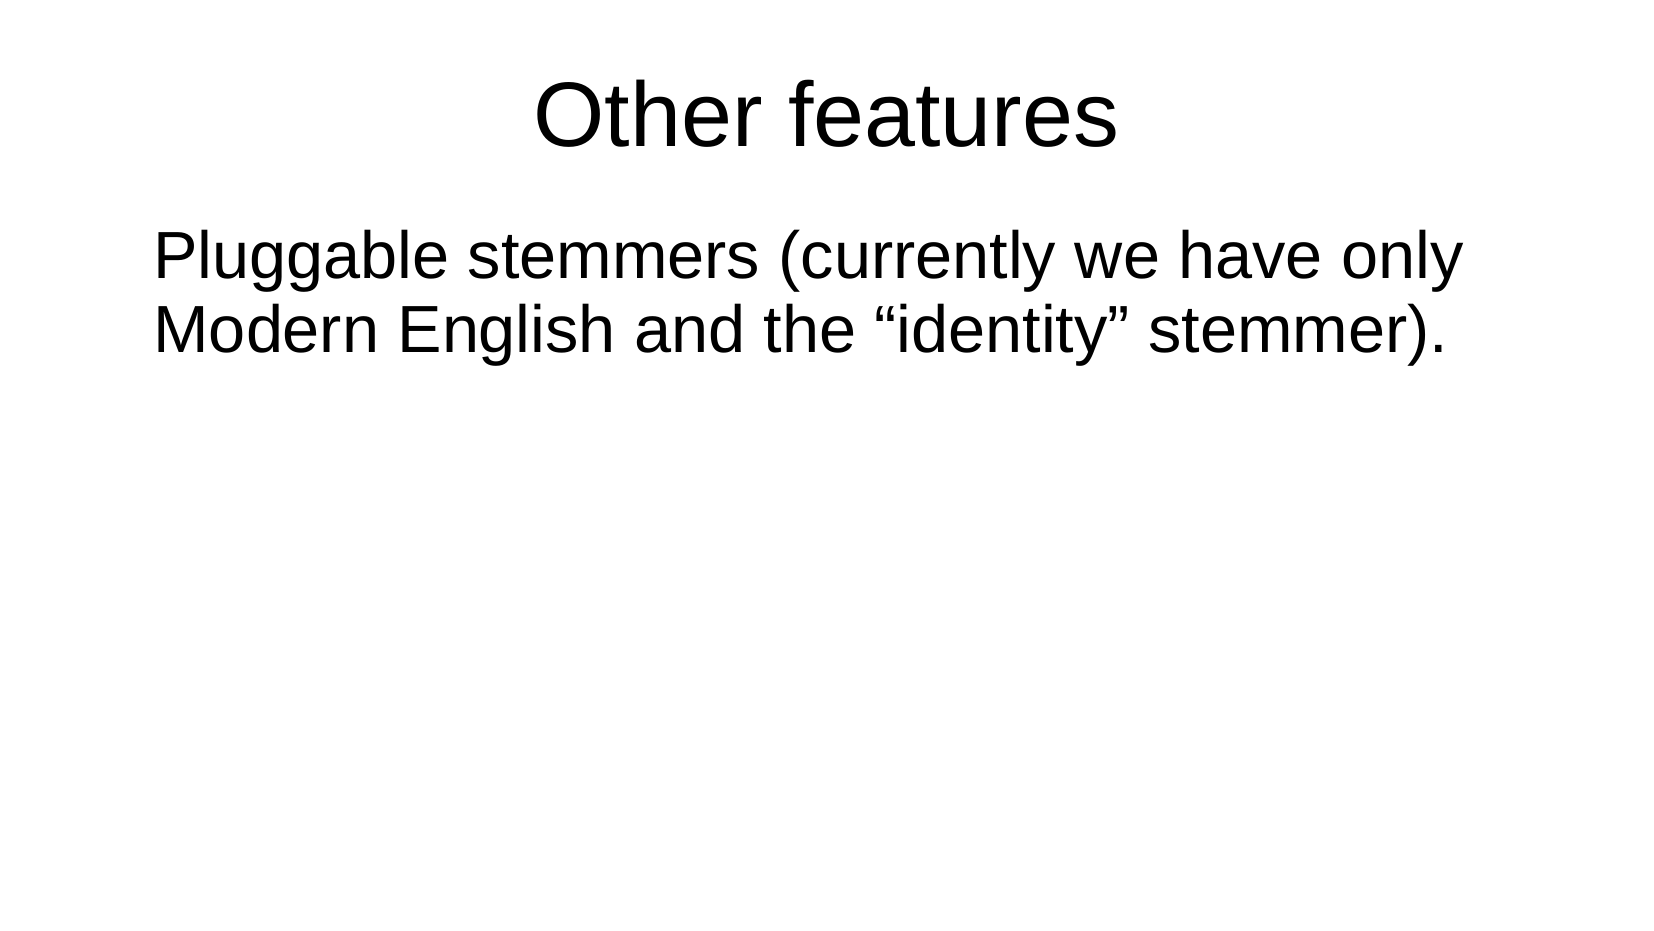

# Other features
Pluggable stemmers (currently we have only Modern English and the “identity” stemmer).